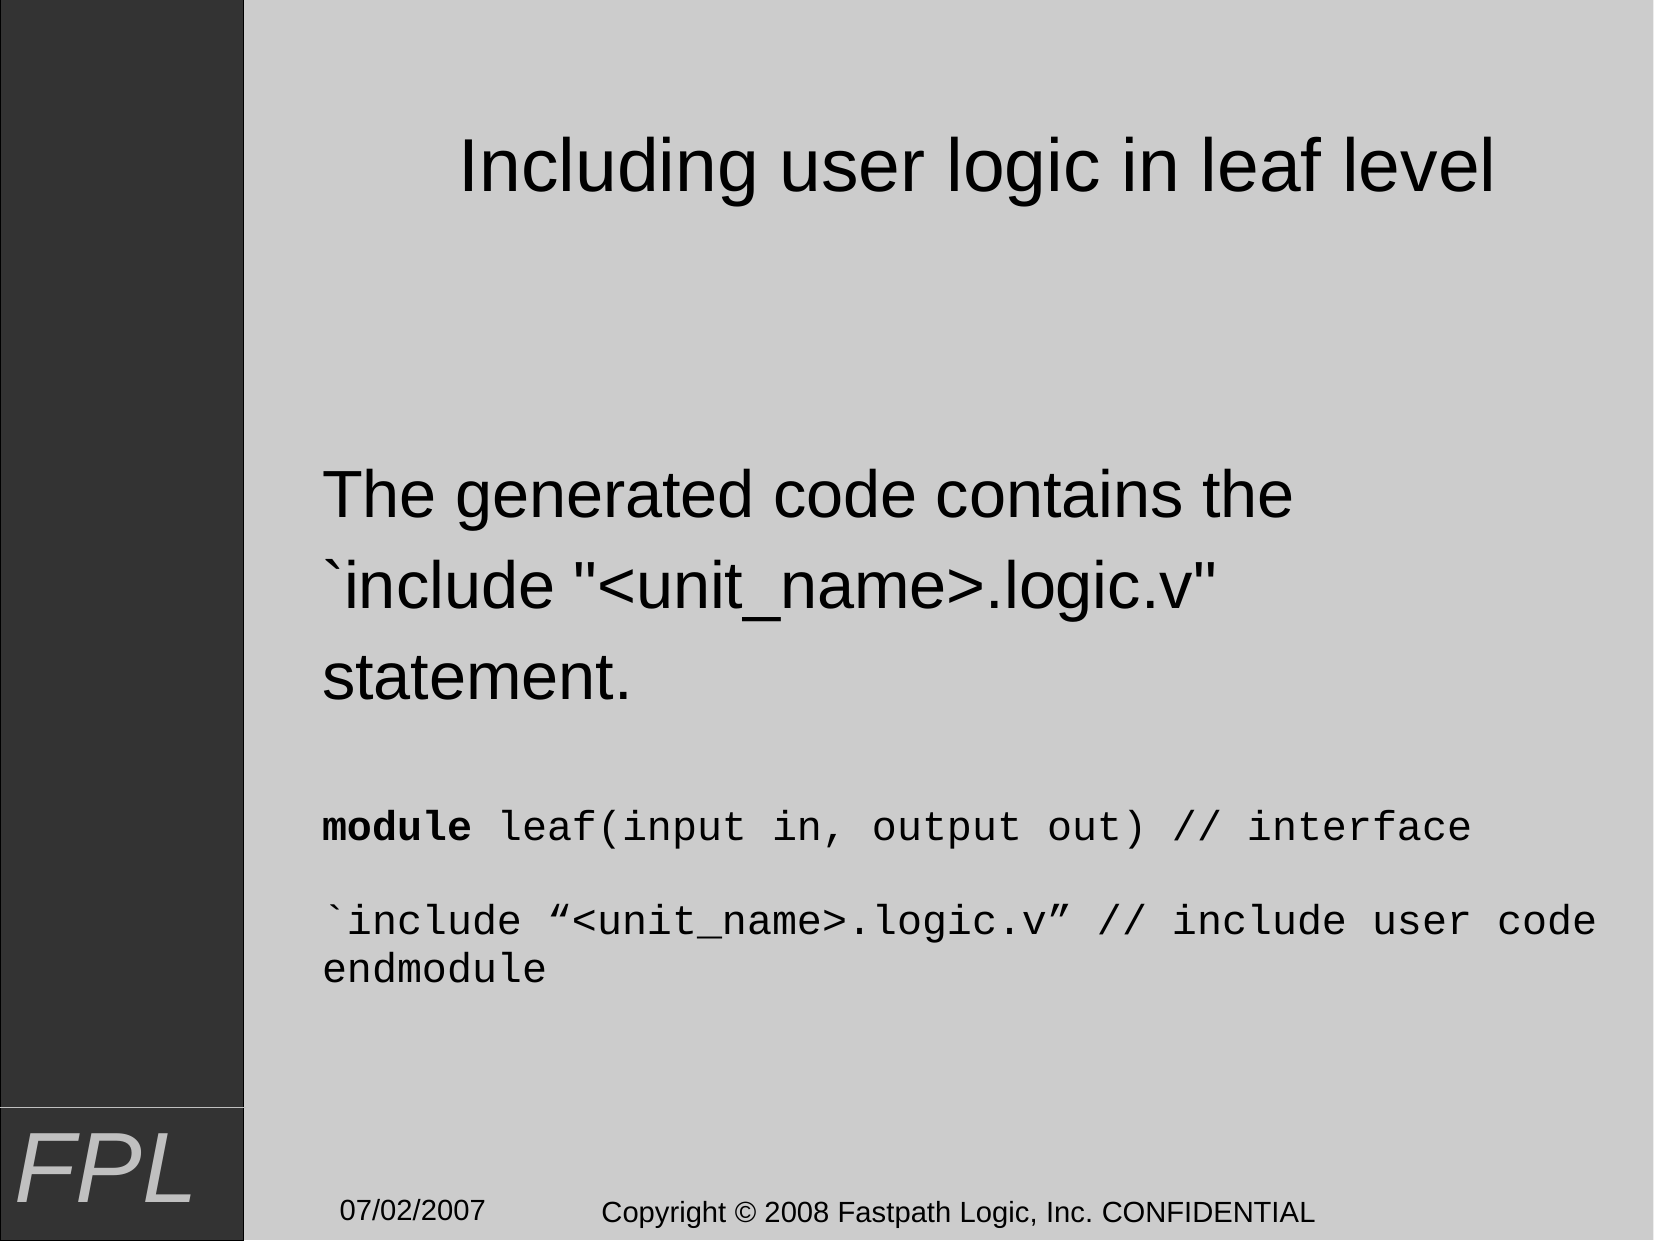

# Including user logic in leaf level
The generated code contains the
`include "<unit_name>.logic.v"
statement.
module leaf(input in, output out) // interface
`include “<unit_name>.logic.v” // include user code
endmodule
07/02/2007
© 2007 FASTPATH LOGIC INC.